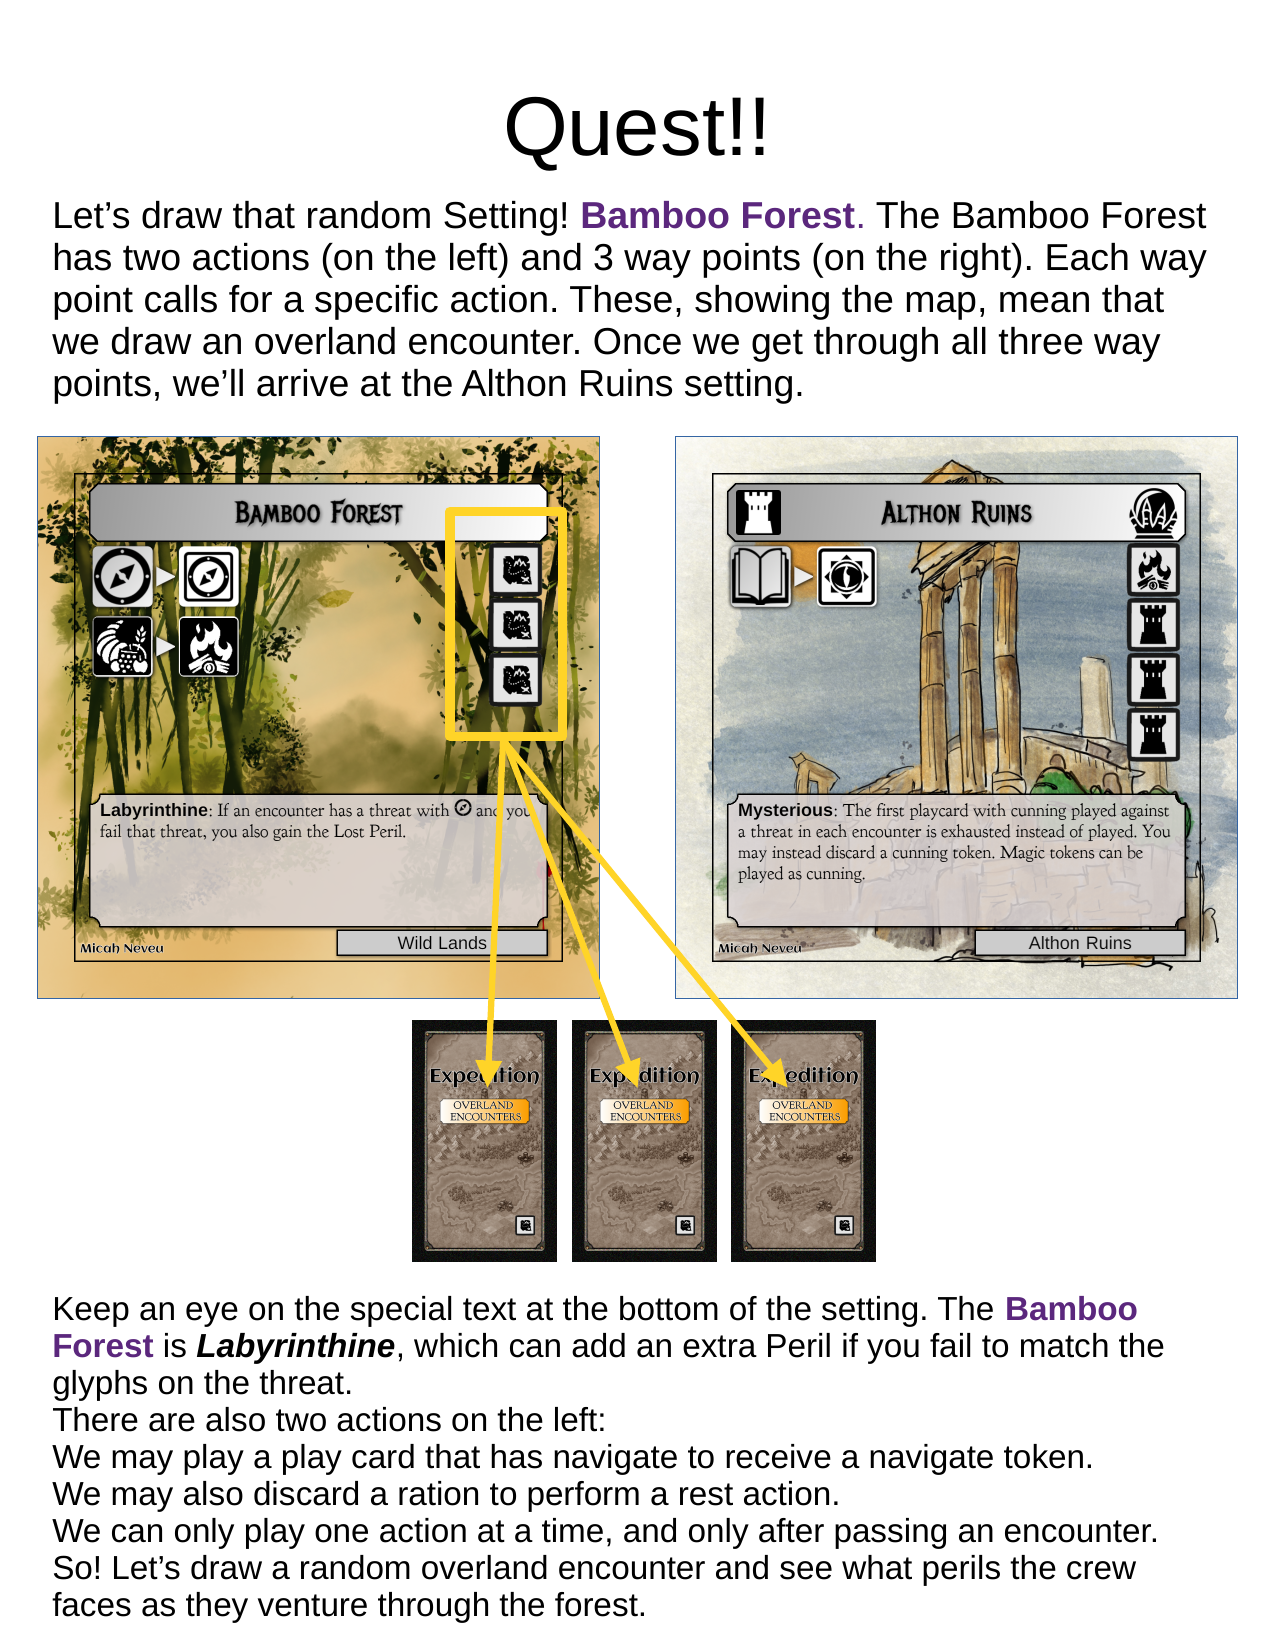

# Quest!!
Let’s draw that random Setting! Bamboo Forest. The Bamboo Forest has two actions (on the left) and 3 way points (on the right). Each way point calls for a specific action. These, showing the map, mean that we draw an overland encounter. Once we get through all three way points, we’ll arrive at the Althon Ruins setting.
Keep an eye on the special text at the bottom of the setting. The Bamboo Forest is Labyrinthine, which can add an extra Peril if you fail to match the glyphs on the threat.
There are also two actions on the left:
We may play a play card that has navigate to receive a navigate token.
We may also discard a ration to perform a rest action.
We can only play one action at a time, and only after passing an encounter.
So! Let’s draw a random overland encounter and see what perils the crew faces as they venture through the forest.